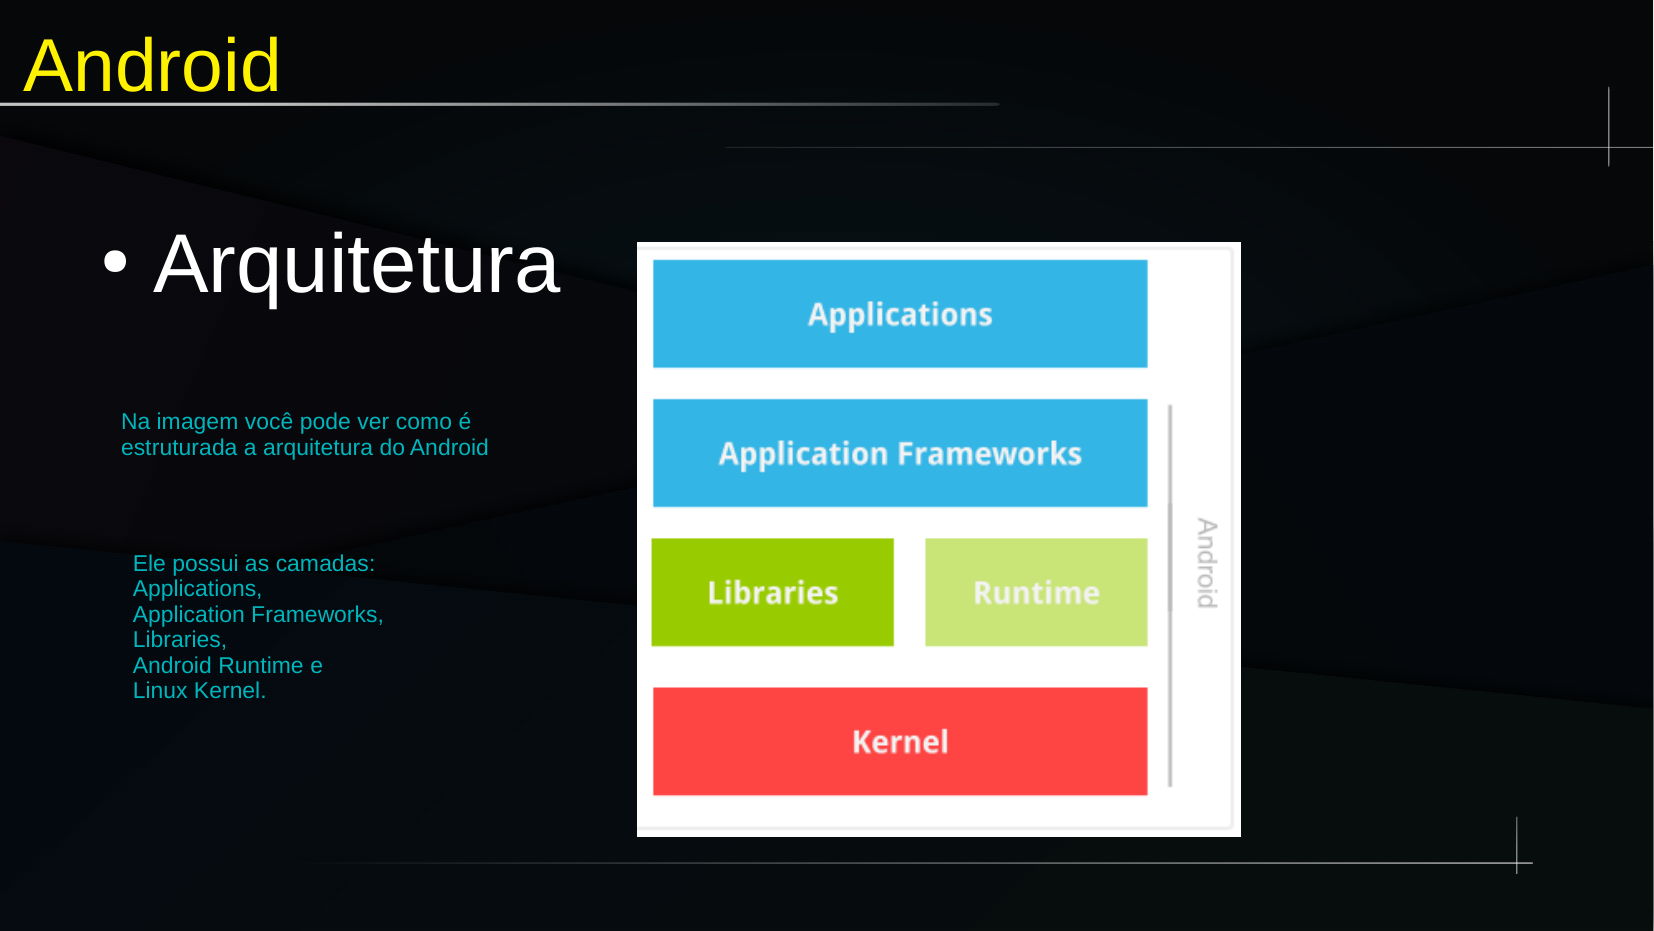

# Android
Arquitetura
Na imagem você pode ver como é estruturada a arquitetura do Android
Ele possui as camadas:
Applications,
Application Frameworks,
Libraries,
Android Runtime e
Linux Kernel.